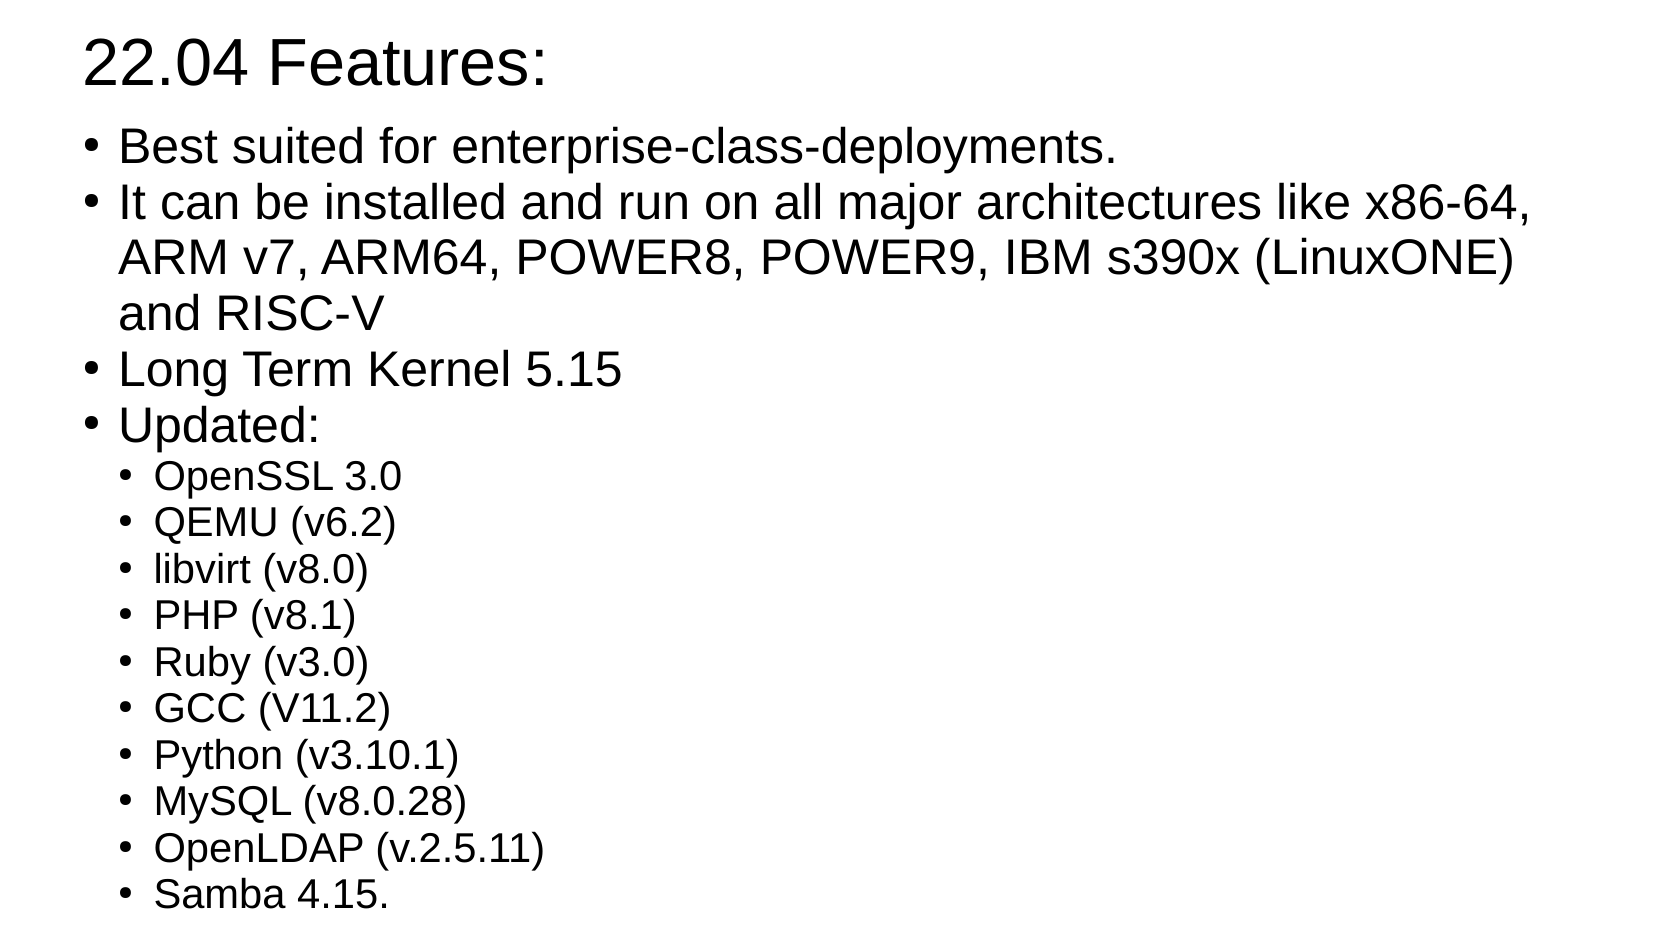

# 22.04 Features:
Best suited for enterprise-class-deployments.
It can be installed and run on all major architectures like x86-64, ARM v7, ARM64, POWER8, POWER9, IBM s390x (LinuxONE) and RISC-V
Long Term Kernel 5.15
Updated:
OpenSSL 3.0
QEMU (v6.2)
libvirt (v8.0)
PHP (v8.1)
Ruby (v3.0)
GCC (V11.2)
Python (v3.10.1)
MySQL (v8.0.28)
OpenLDAP (v.2.5.11)
Samba 4.15.